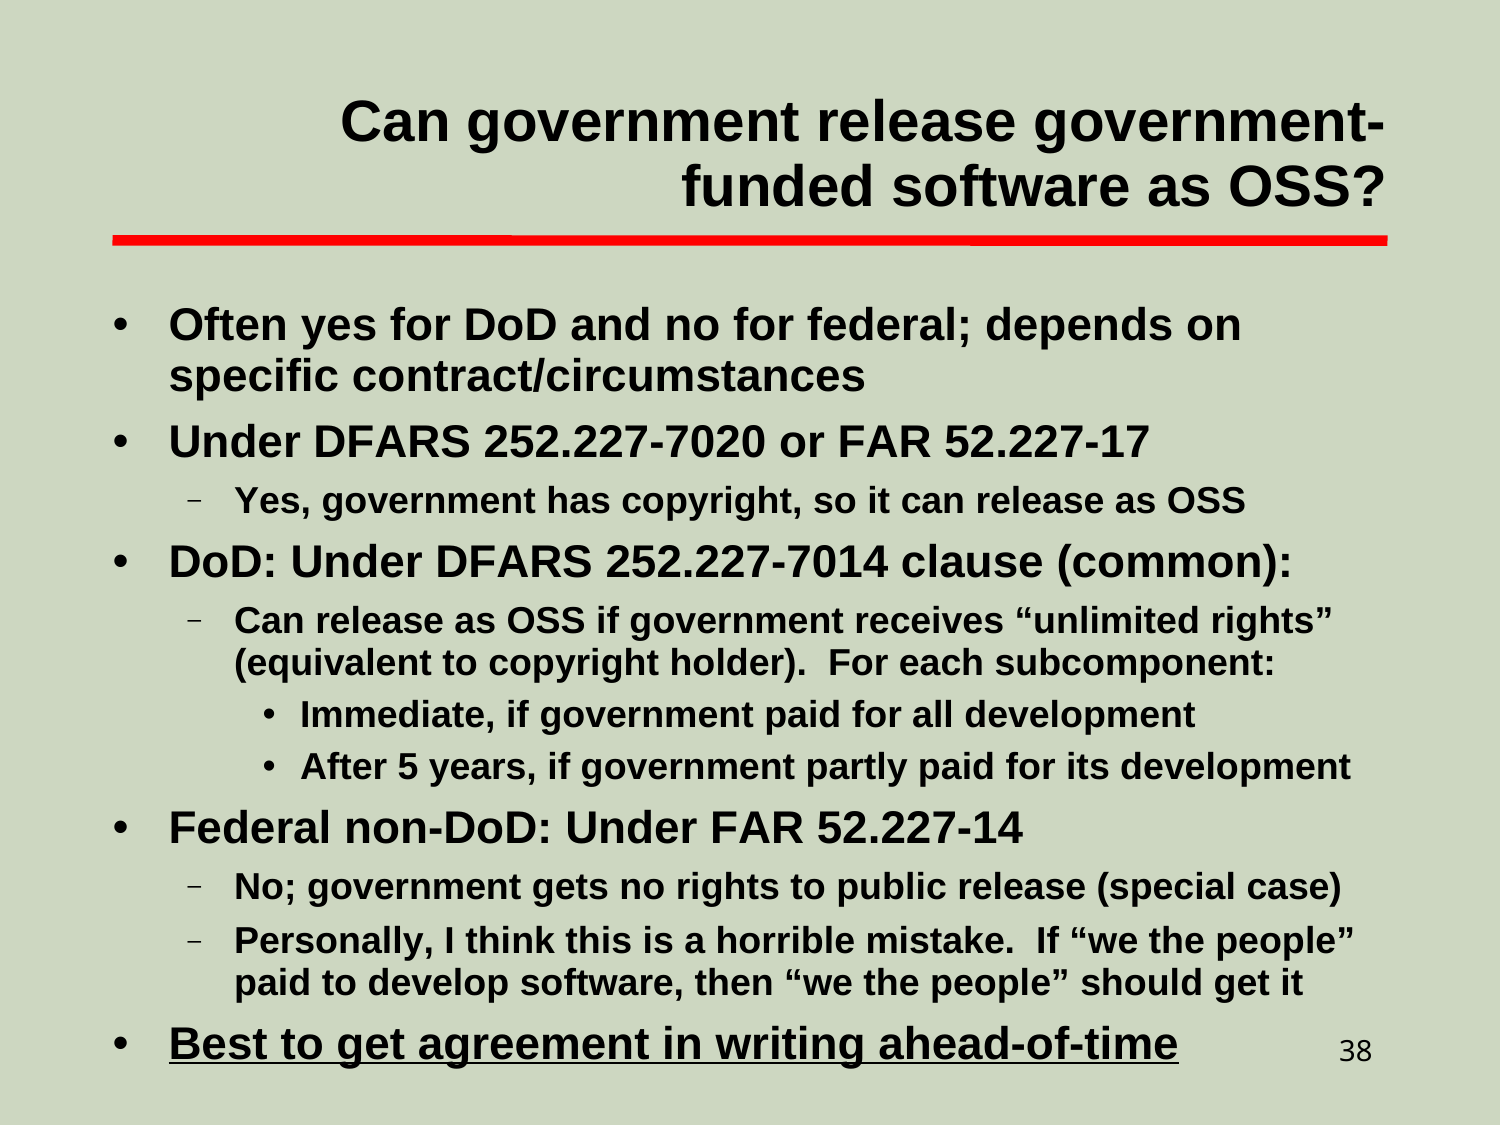

# Can government release government-funded software as OSS?
Often yes for DoD and no for federal; depends on specific contract/circumstances
Under DFARS 252.227-7020 or FAR 52.227-17
Yes, government has copyright, so it can release as OSS
DoD: Under DFARS 252.227-7014 clause (common):
Can release as OSS if government receives “unlimited rights” (equivalent to copyright holder). For each subcomponent:
Immediate, if government paid for all development
After 5 years, if government partly paid for its development
Federal non-DoD: Under FAR 52.227-14
No; government gets no rights to public release (special case)
Personally, I think this is a horrible mistake. If “we the people” paid to develop software, then “we the people” should get it
Best to get agreement in writing ahead-of-time